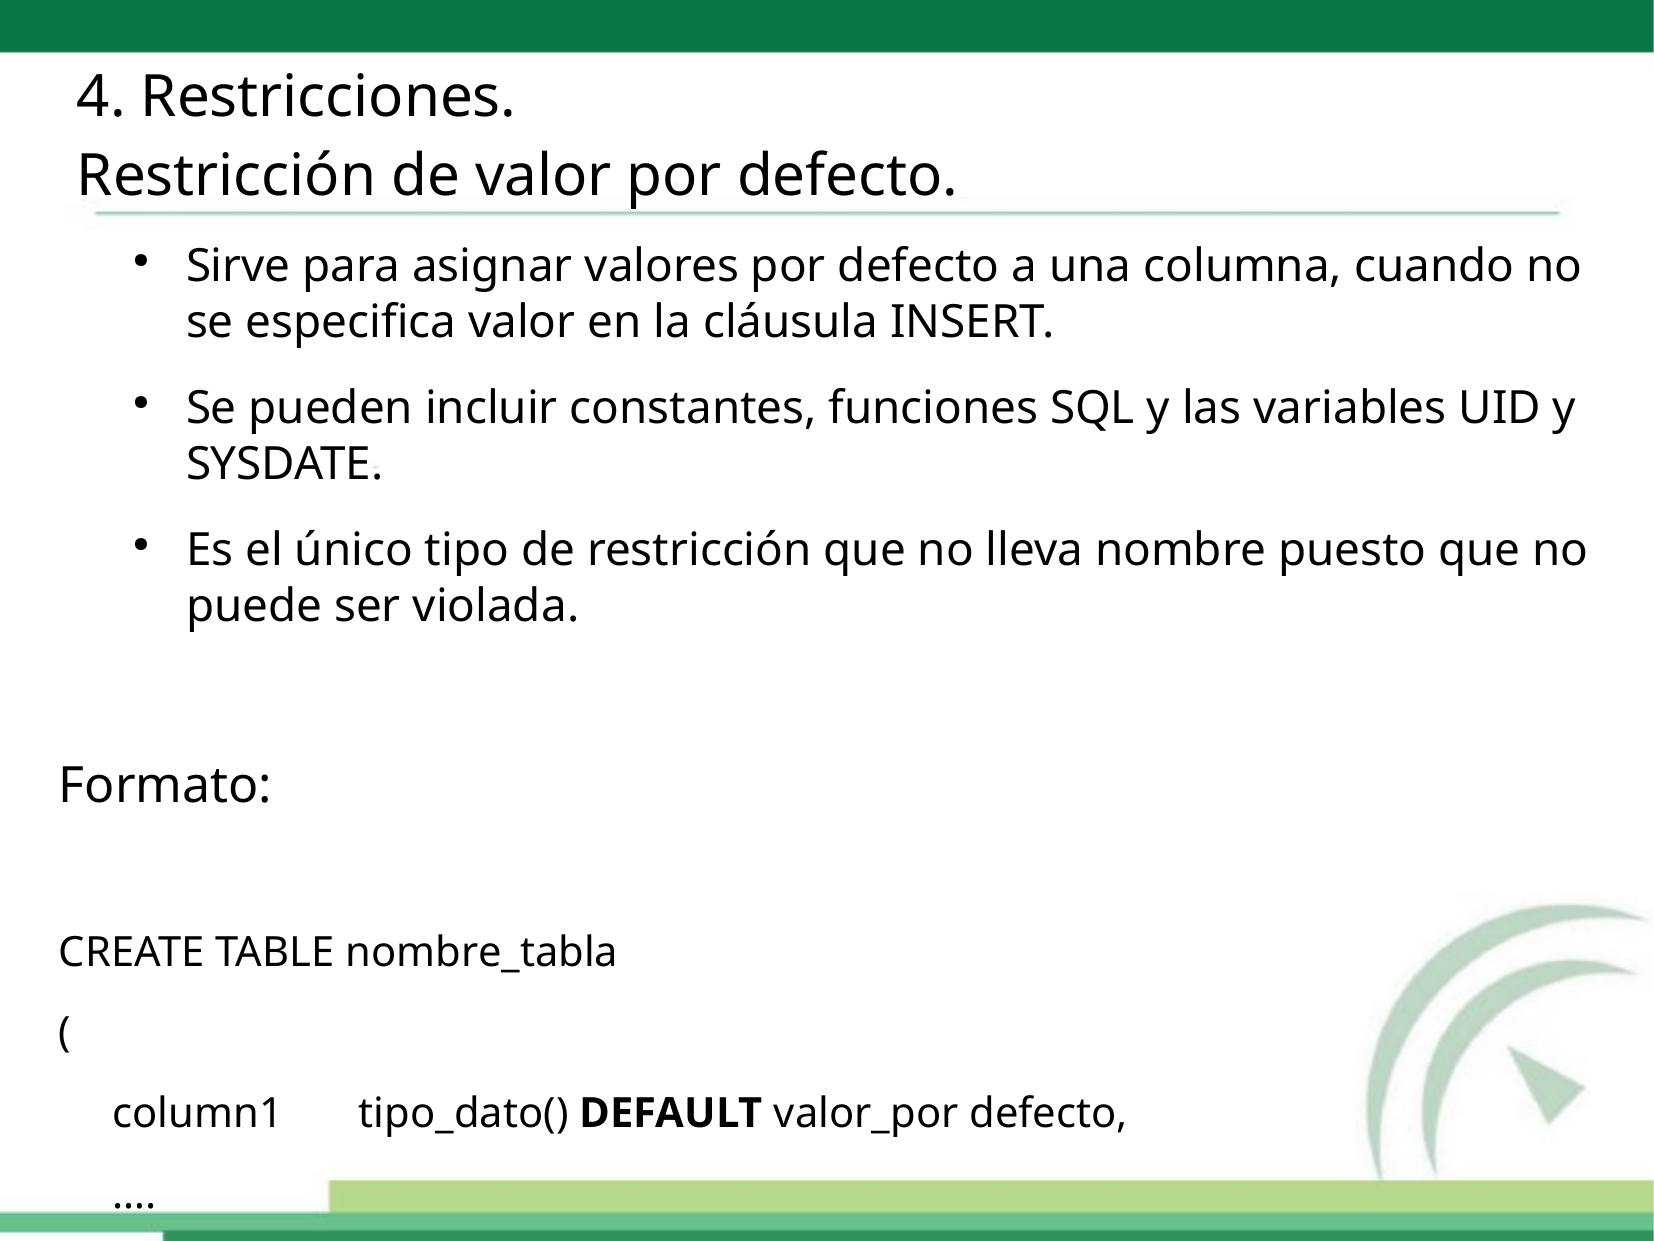

# 4. Restricciones. Restricción de valor por defecto.
Sirve para asignar valores por defecto a una columna, cuando no se especifica valor en la cláusula INSERT.
Se pueden incluir constantes, funciones SQL y las variables UID y SYSDATE.
Es el único tipo de restricción que no lleva nombre puesto que no puede ser violada.
Formato:
CREATE TABLE nombre_tabla
(
 column1	tipo_dato() DEFAULT valor_por defecto,
 ….
);